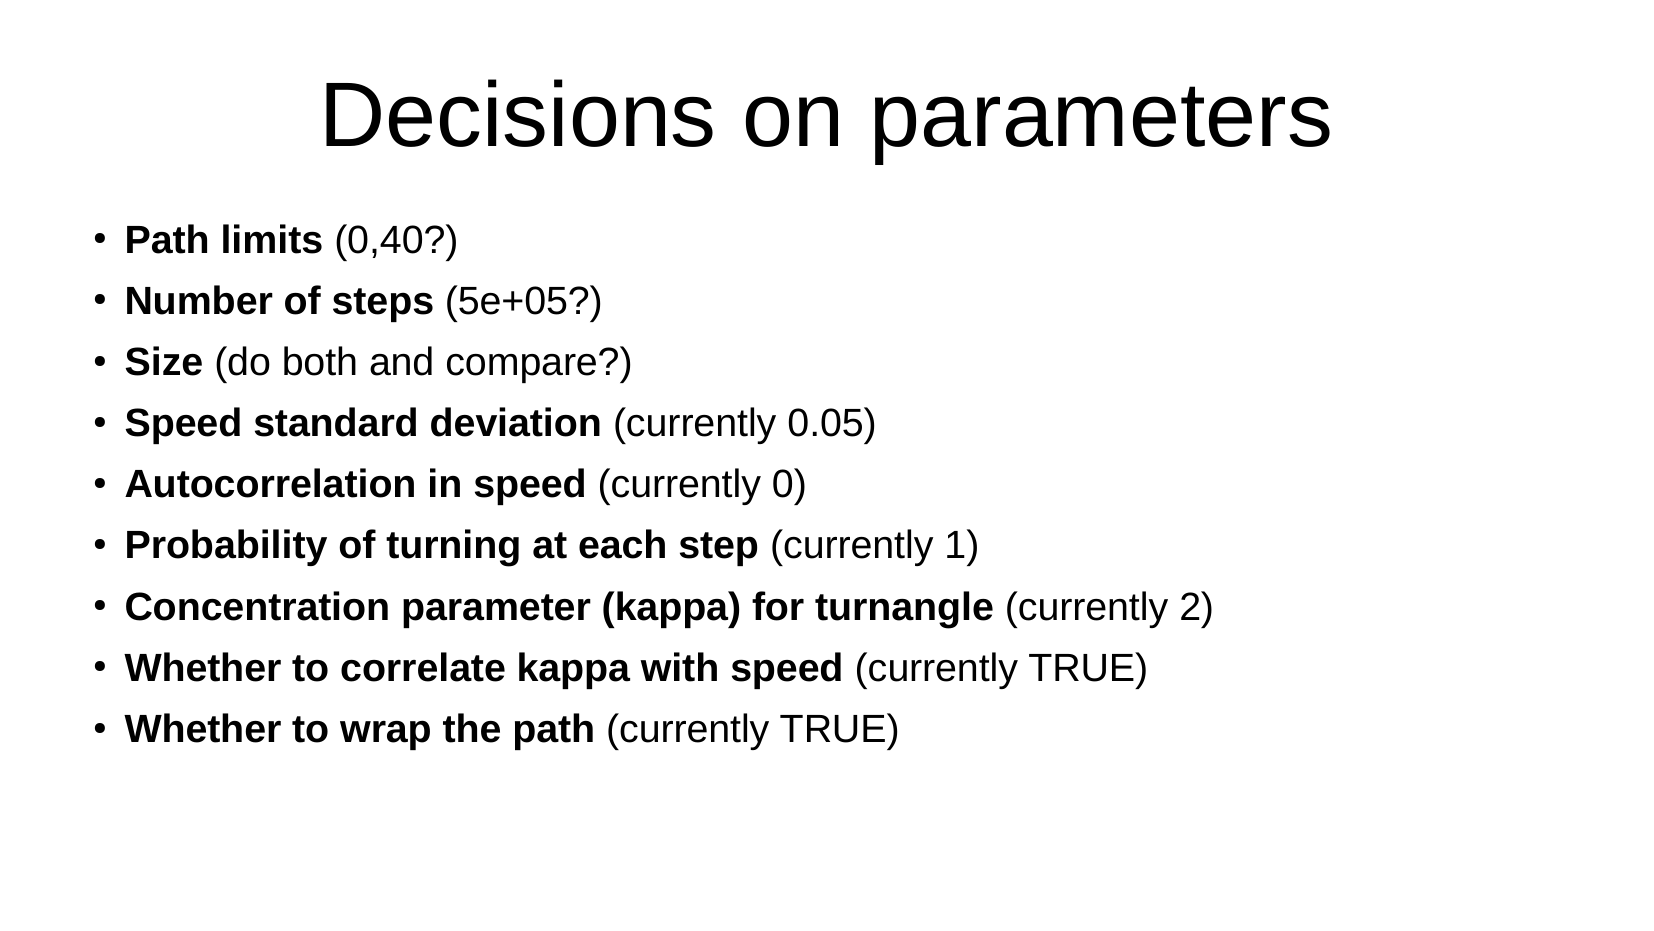

# Decisions on parameters
Path limits (0,40?)
Number of steps (5e+05?)
Size (do both and compare?)
Speed standard deviation (currently 0.05)
Autocorrelation in speed (currently 0)
Probability of turning at each step (currently 1)
Concentration parameter (kappa) for turnangle (currently 2)
Whether to correlate kappa with speed (currently TRUE)
Whether to wrap the path (currently TRUE)